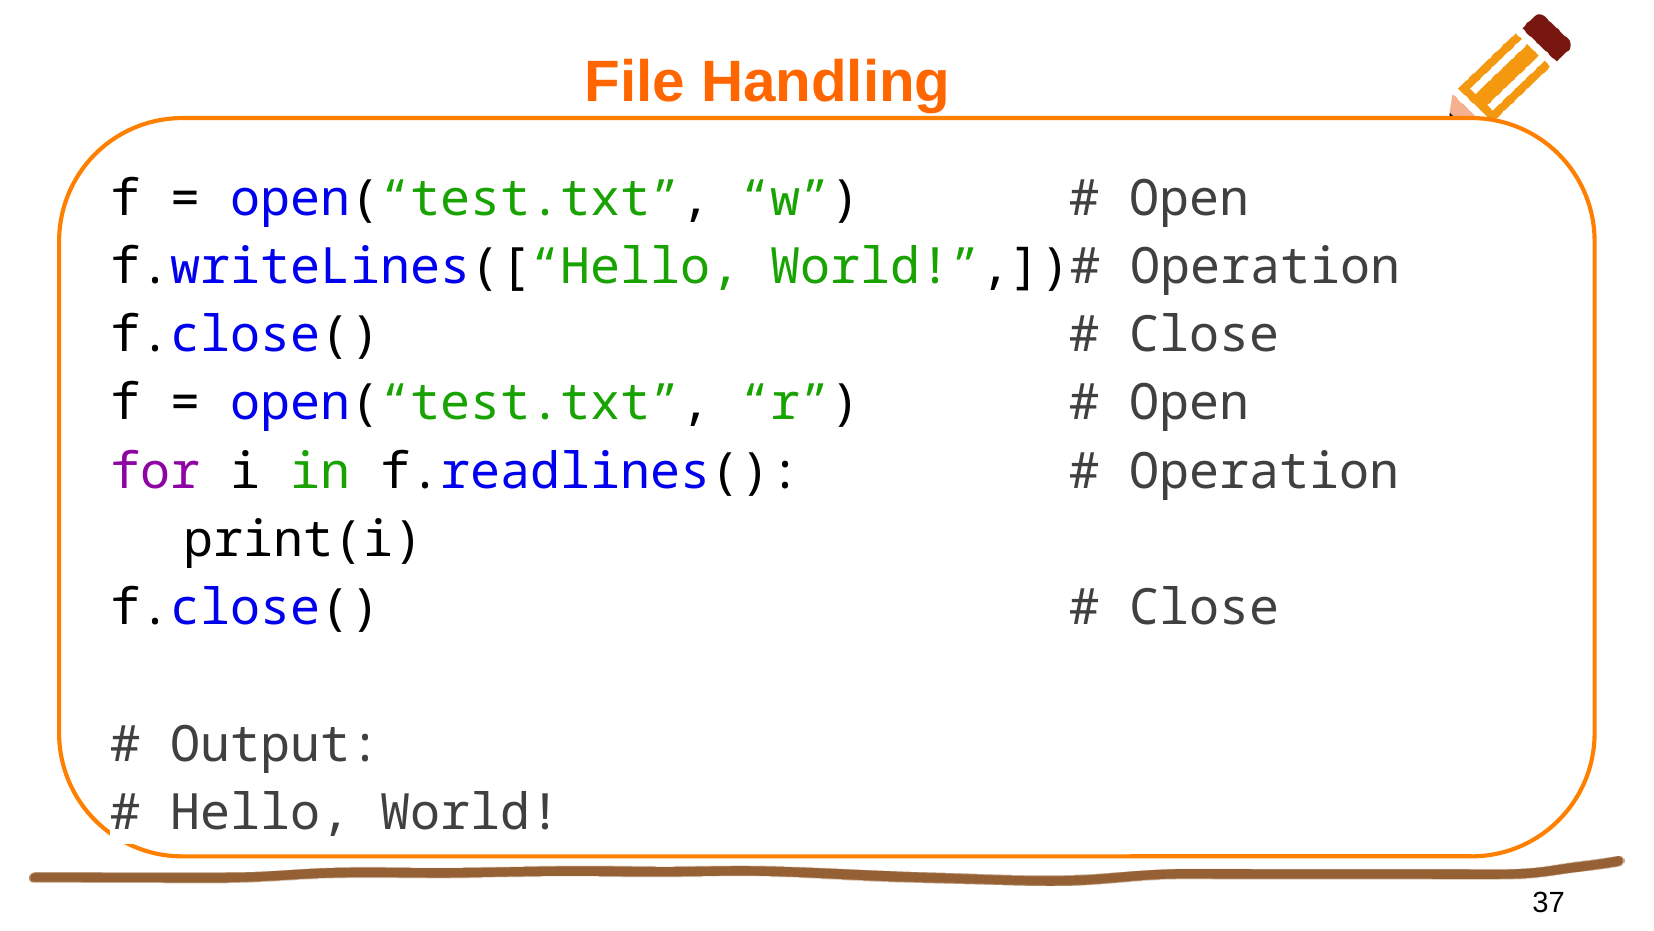

# File Handling
f = open(“test.txt”, “w”)			# Open
f.writeLines([“Hello, World!”,])# Operation
f.close()										# Close
f = open(“test.txt”, “r”)			# Open
for i in f.readlines():				# Operation
	print(i)
f.close()										# Close
# Output:
# Hello, World!
37